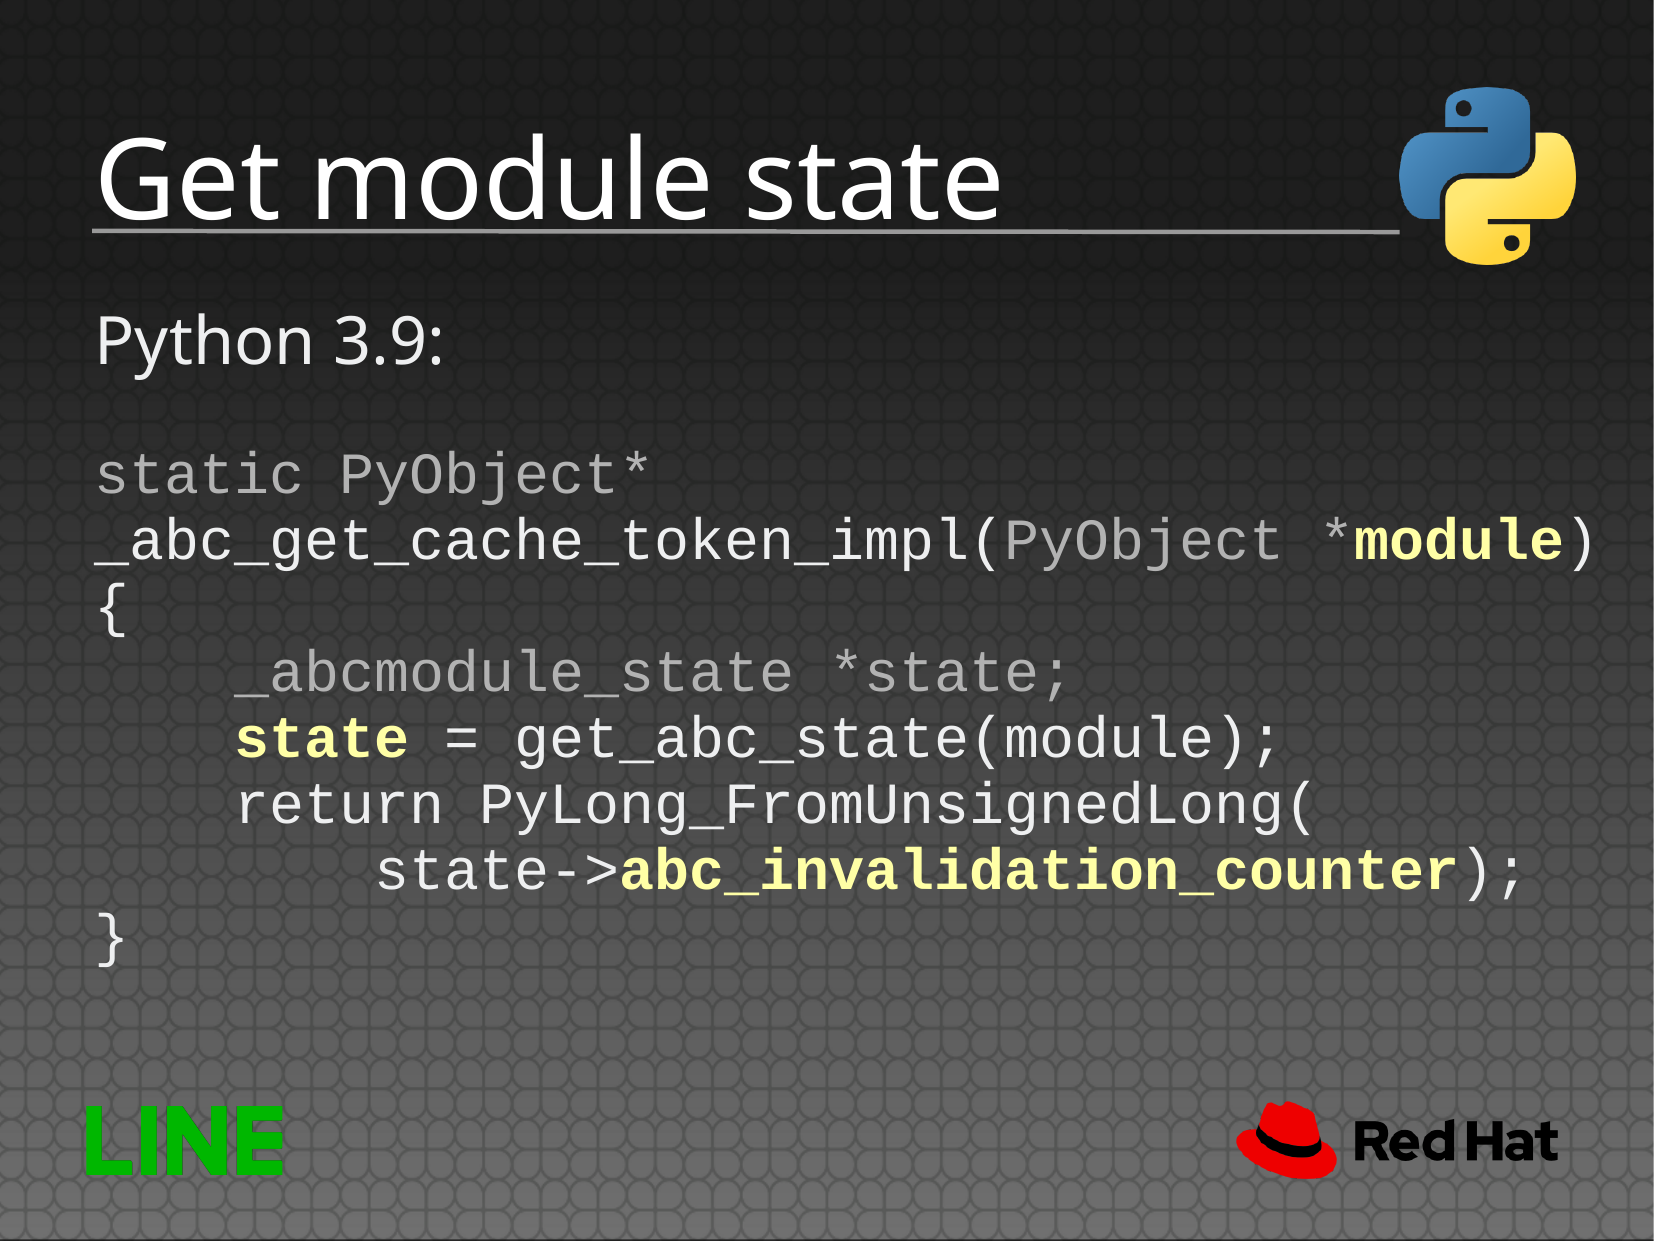

Get module state
# Python 3.9: static PyObject* _abc_get_cache_token_impl(PyObject *module) { _abcmodule_state *state; state = get_abc_state(module); return PyLong_FromUnsignedLong( state->abc_invalidation_counter); }